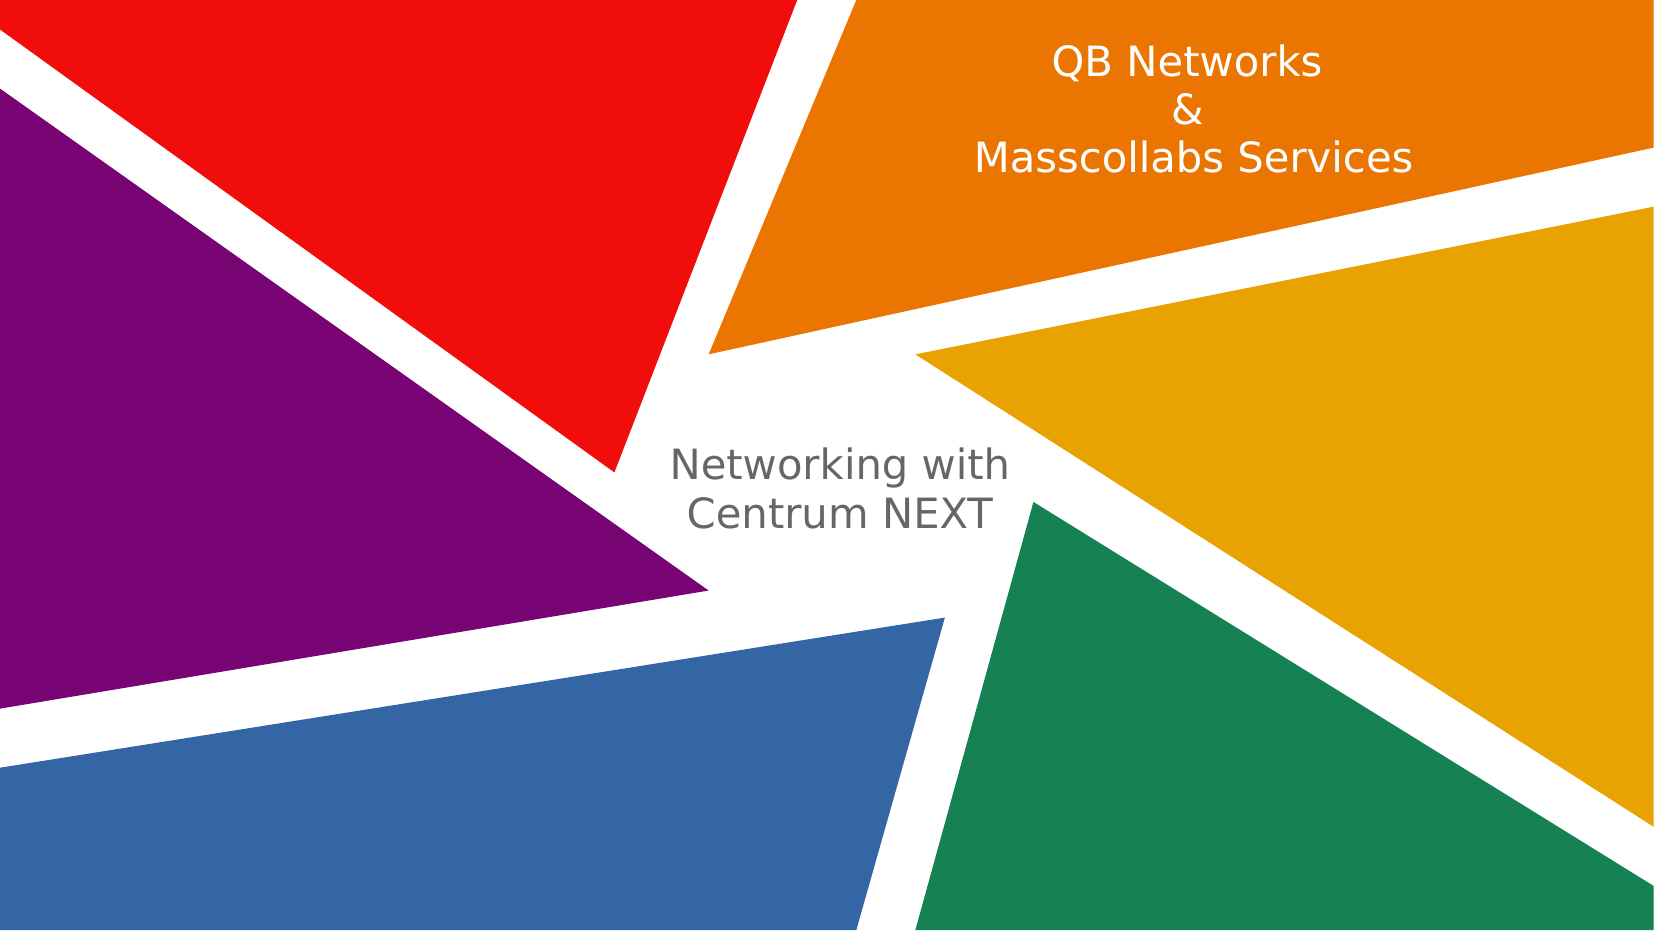

QB Networks
&
Masscollabs Services
# Networking with
Centrum NEXT